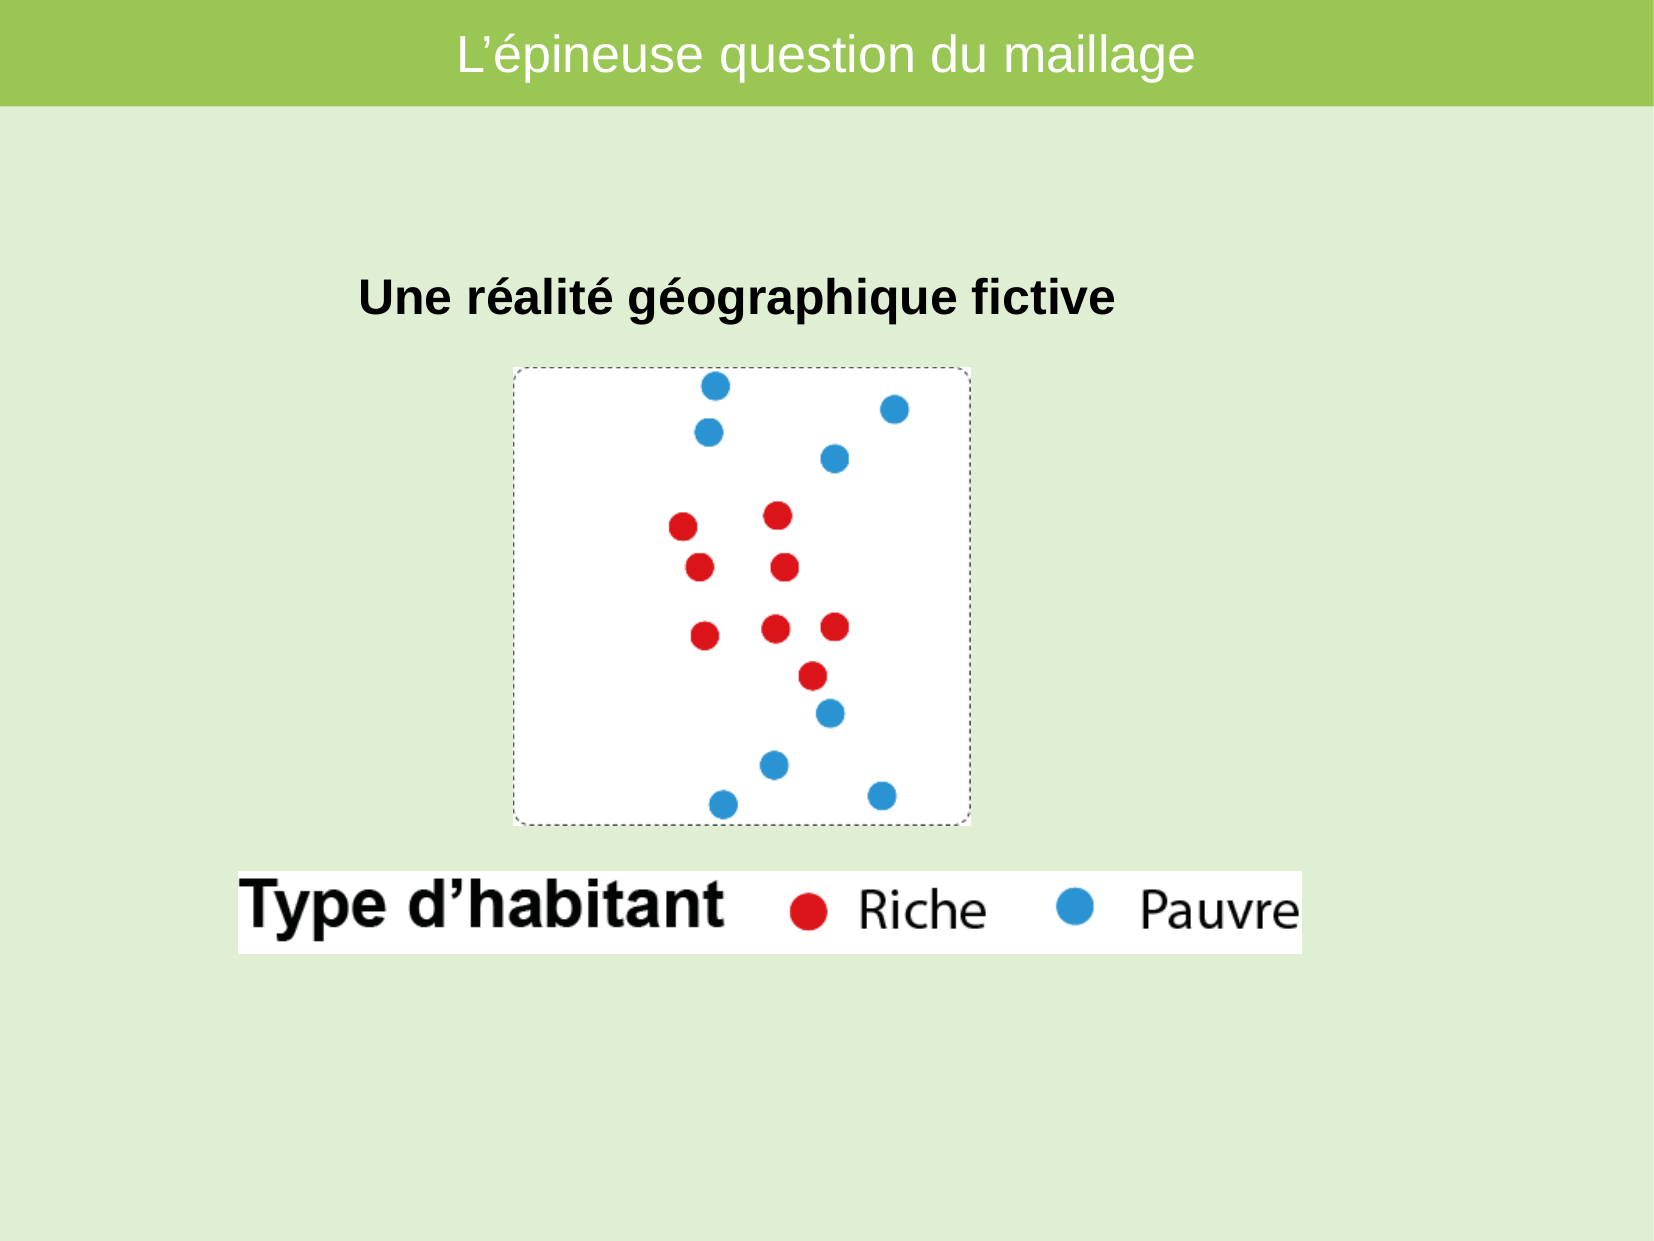

# L’épineuse question du maillage
Une réalité géographique fictive